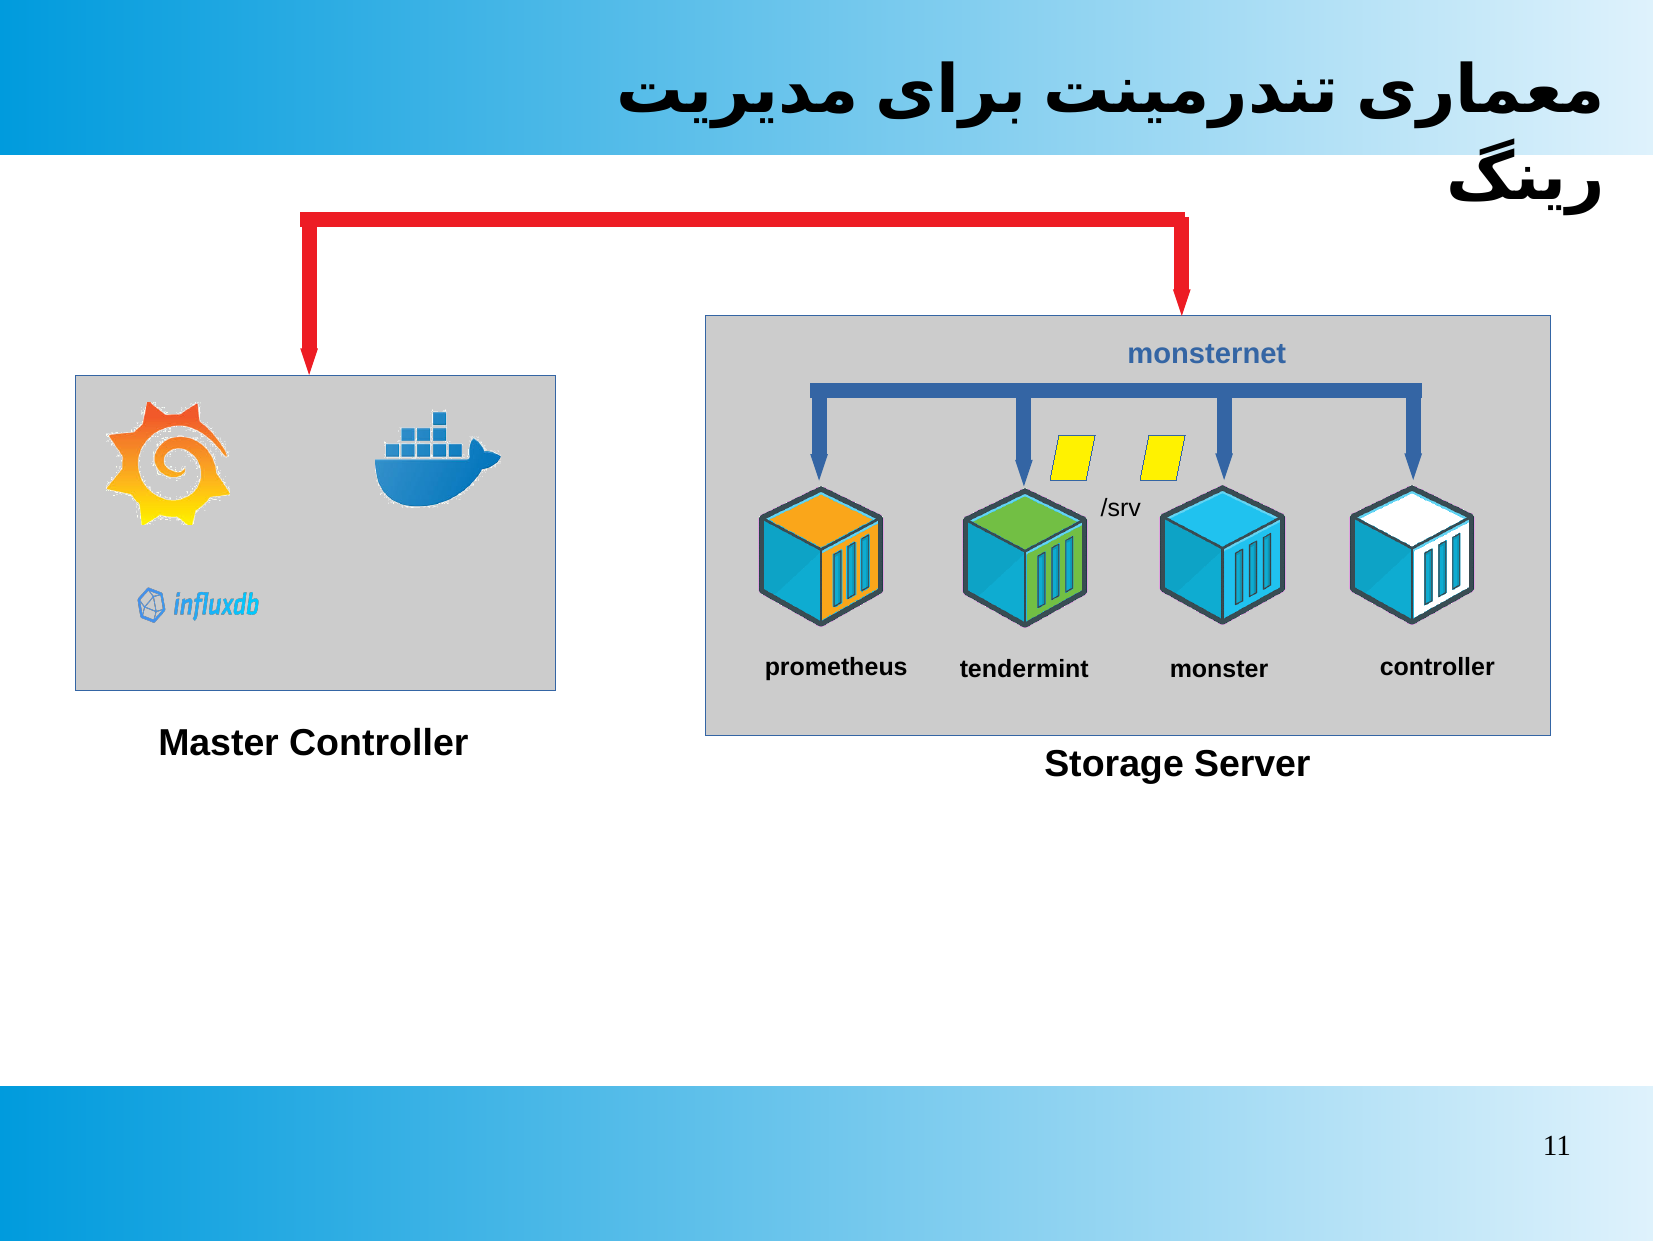

معماری تندرمینت برای مدیریت رینگ
monsternet
/srv
prometheus
controller
tendermint
monster
Master Controller
Storage Server
11